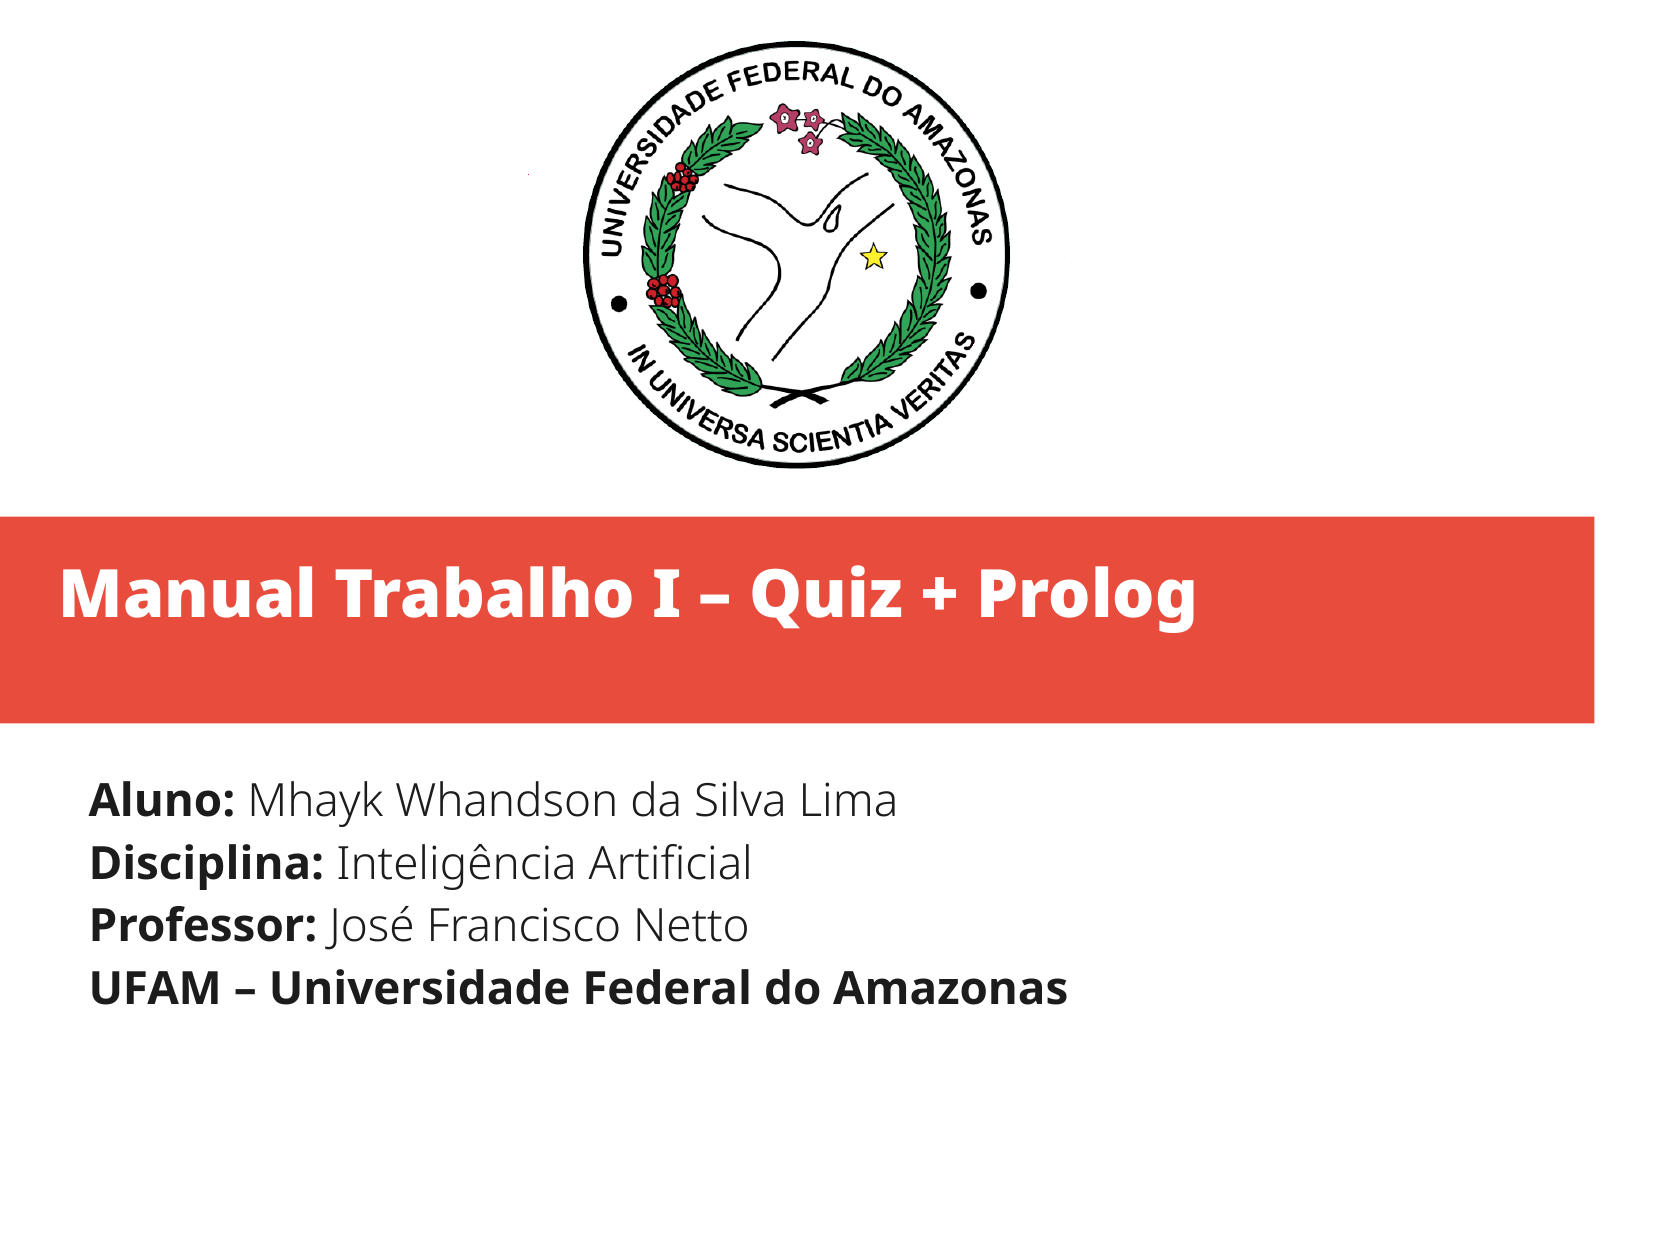

# Manual Trabalho I – Quiz + Prolog
Aluno: Mhayk Whandson da Silva Lima
Disciplina: Inteligência Artificial
Professor: José Francisco Netto
UFAM – Universidade Federal do Amazonas